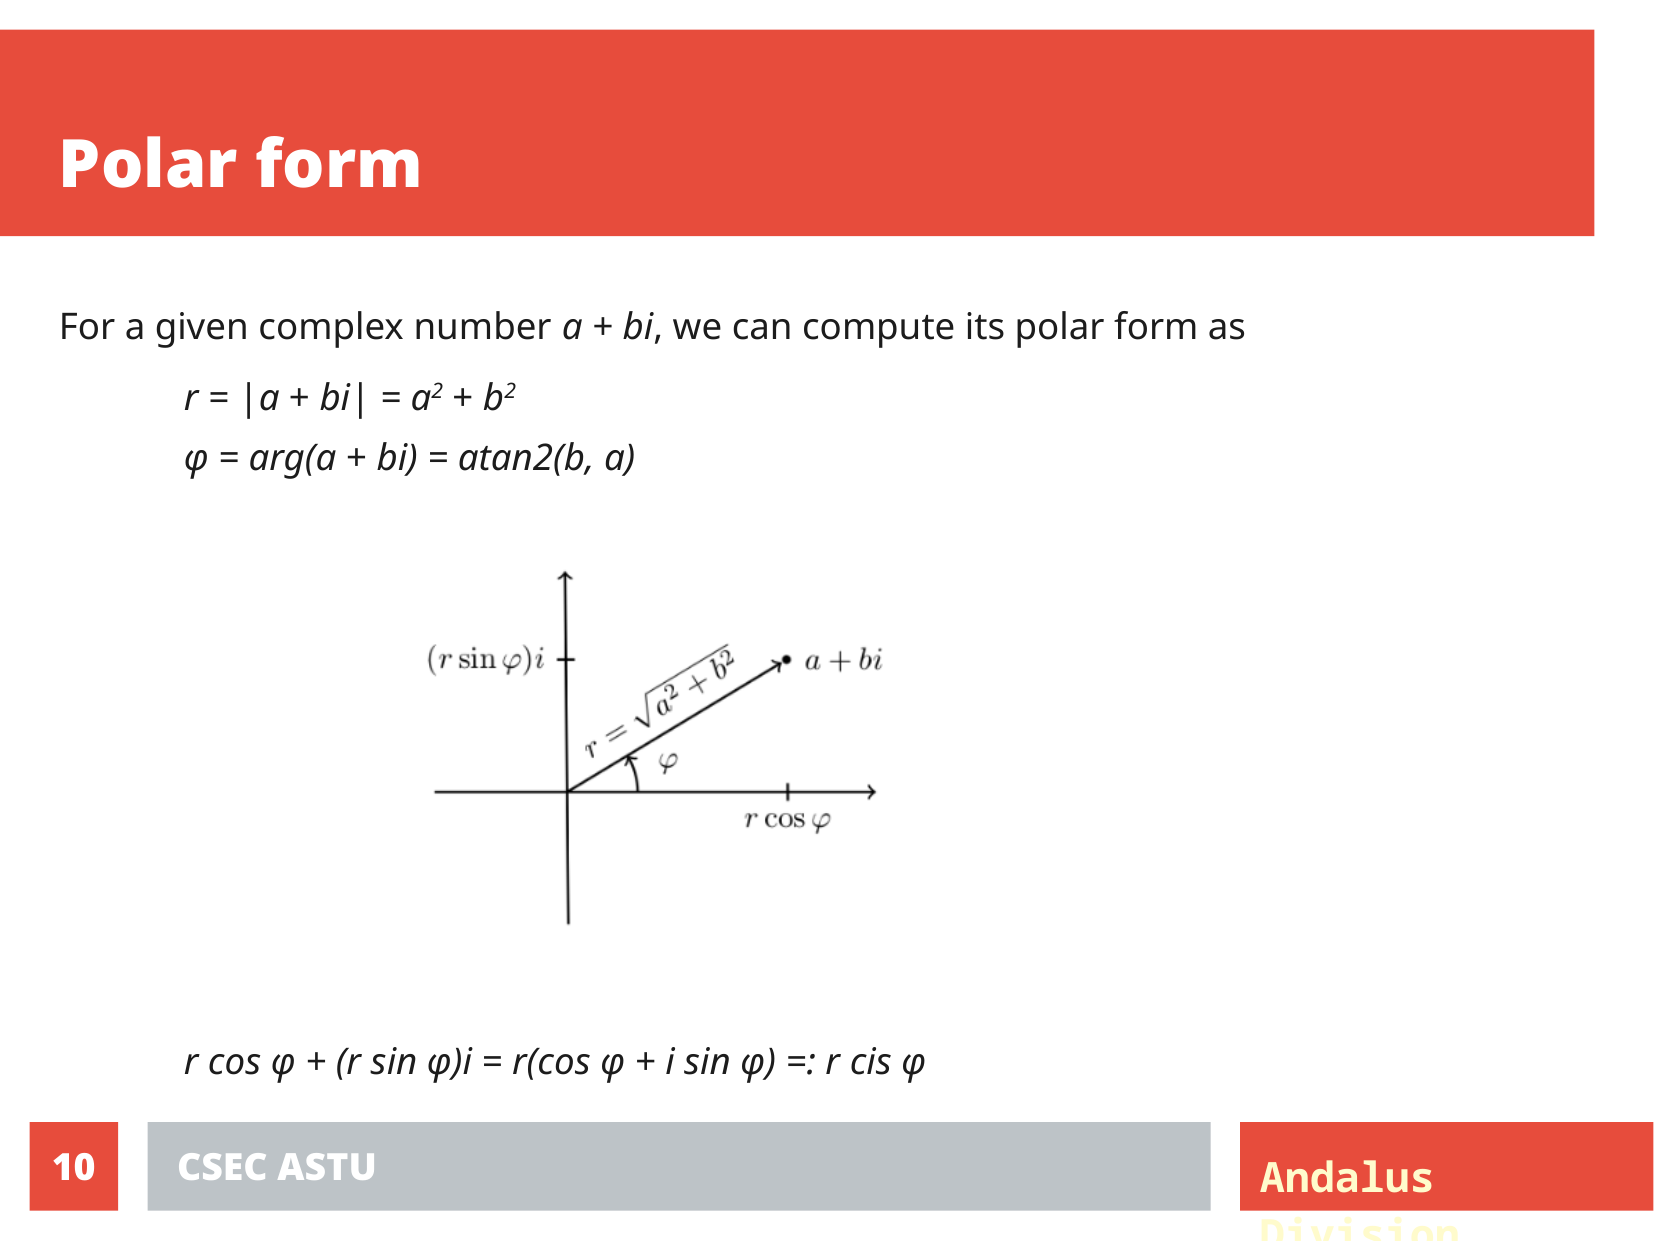

# Polar form
For a given complex number a + bi, we can compute its polar form as
r = |a + bi| = a2 + b2
φ = arg(a + bi) = atan2(b, a)
r cos φ + (r sin φ)i = r(cos φ + i sin φ) =: r cis φ
10
CSEC ASTU
Andalus Division